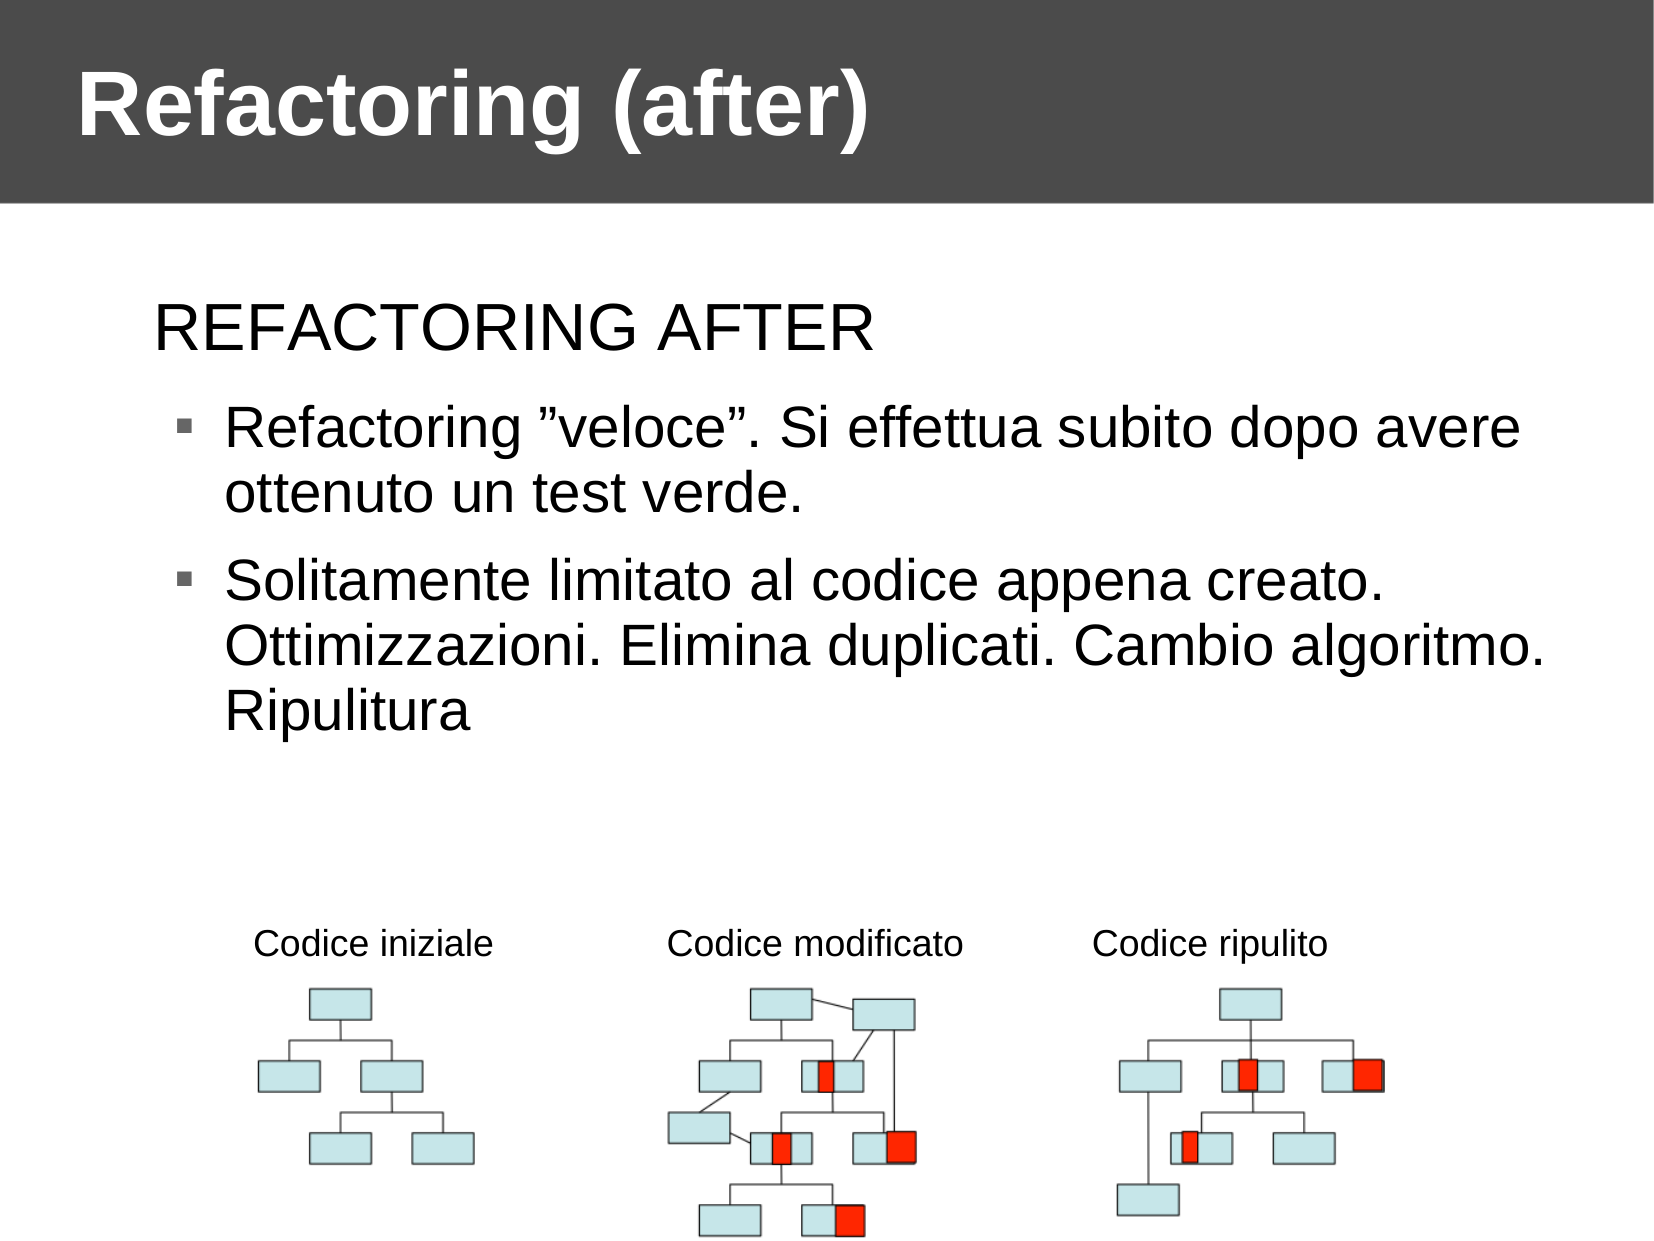

# Refactoring (after)
REFACTORING AFTER
Refactoring ”veloce”. Si effettua subito dopo avere ottenuto un test verde.
Solitamente limitato al codice appena creato. Ottimizzazioni. Elimina duplicati. Cambio algoritmo. Ripulitura
Codice iniziale
Codice modificato
Codice ripulito